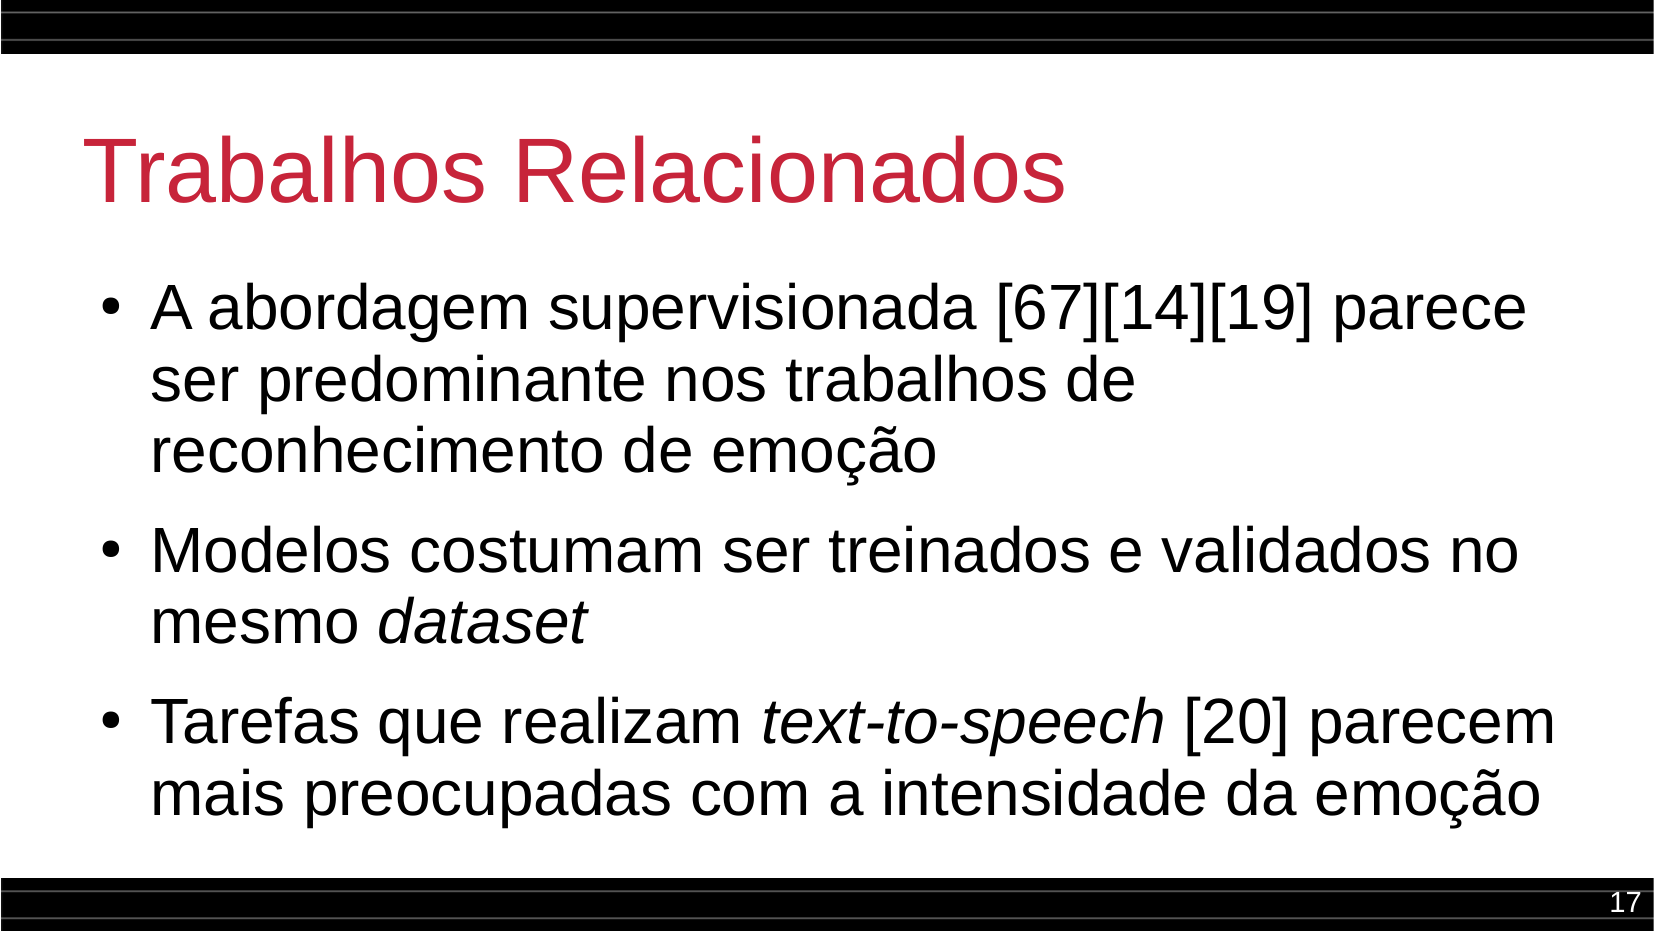

# Trabalhos Relacionados
A abordagem supervisionada [67][14][19] parece ser predominante nos trabalhos de reconhecimento de emoção
Modelos costumam ser treinados e validados no mesmo dataset
Tarefas que realizam text-to-speech [20] parecem mais preocupadas com a intensidade da emoção